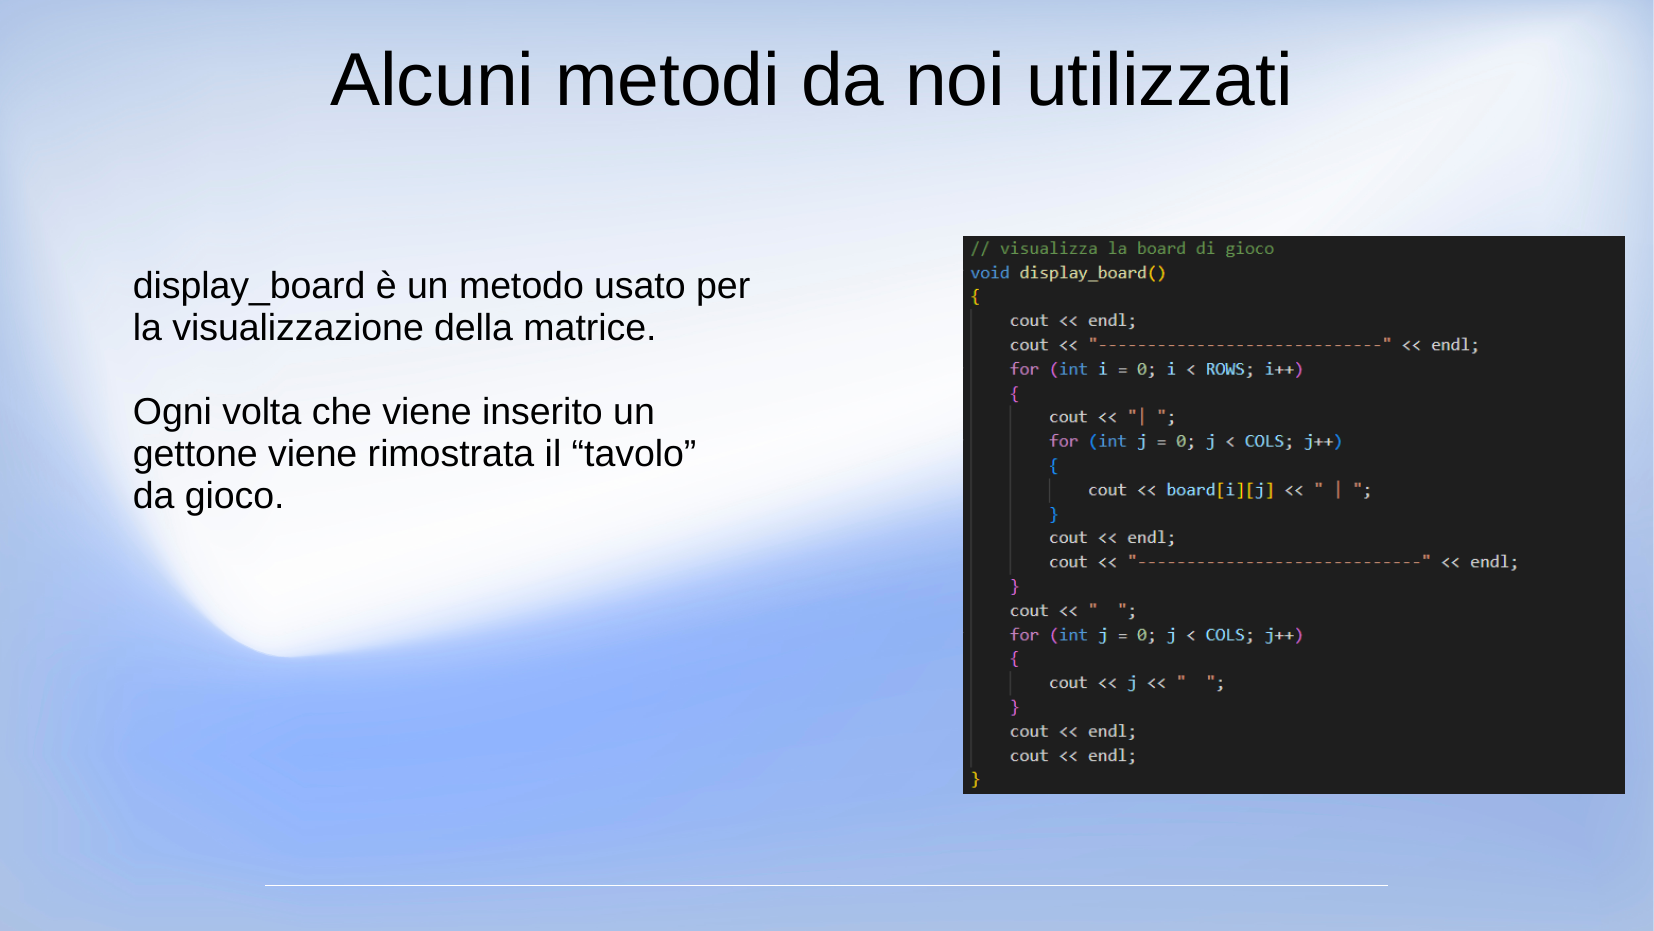

Alcuni metodi da noi utilizzati
display_board è un metodo usato per la visualizzazione della matrice.
Ogni volta che viene inserito un gettone viene rimostrata il “tavolo”
da gioco.